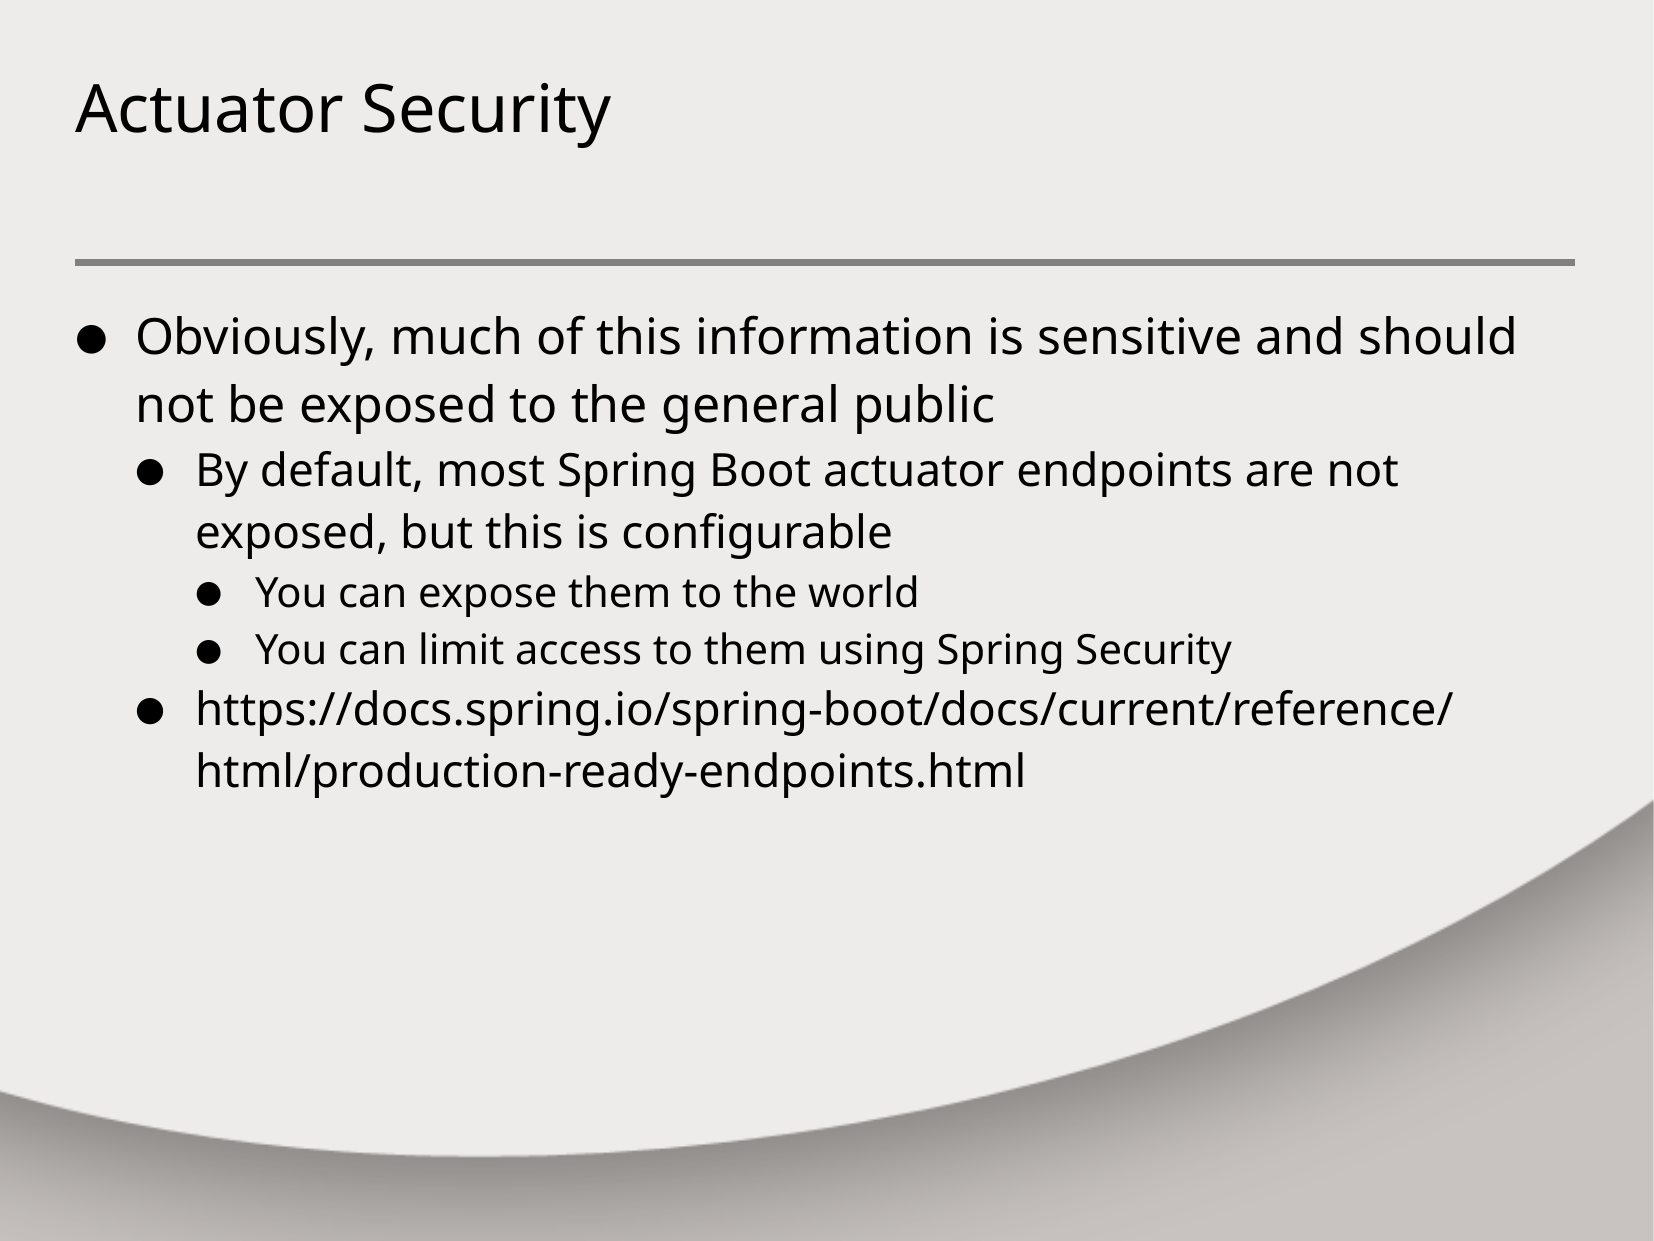

# Actuator Security
Obviously, much of this information is sensitive and should not be exposed to the general public
By default, most Spring Boot actuator endpoints are not exposed, but this is configurable
You can expose them to the world
You can limit access to them using Spring Security
https://docs.spring.io/spring-boot/docs/current/reference/html/production-ready-endpoints.html